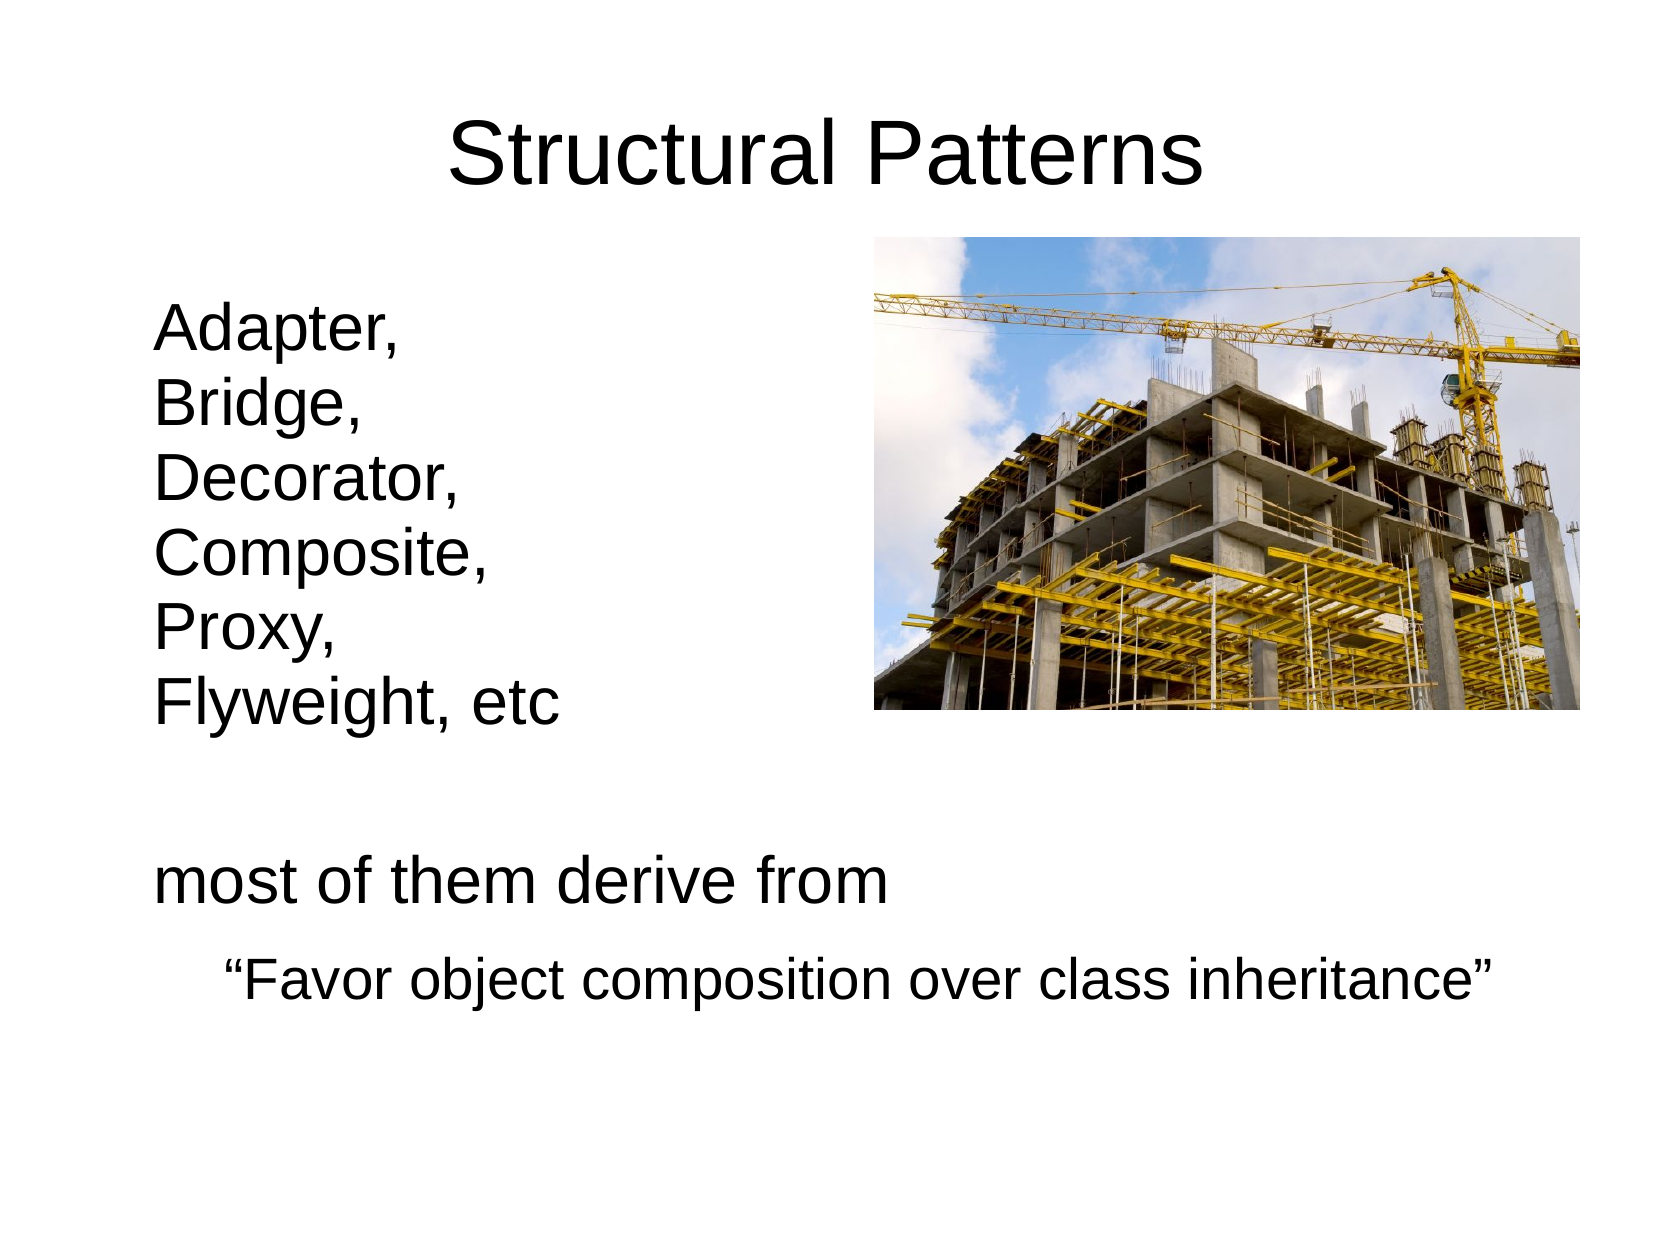

# Structural Patterns
Adapter,
Bridge,
Decorator,
Composite,
Proxy,
Flyweight, etc
most of them derive from
“Favor object composition over class inheritance”